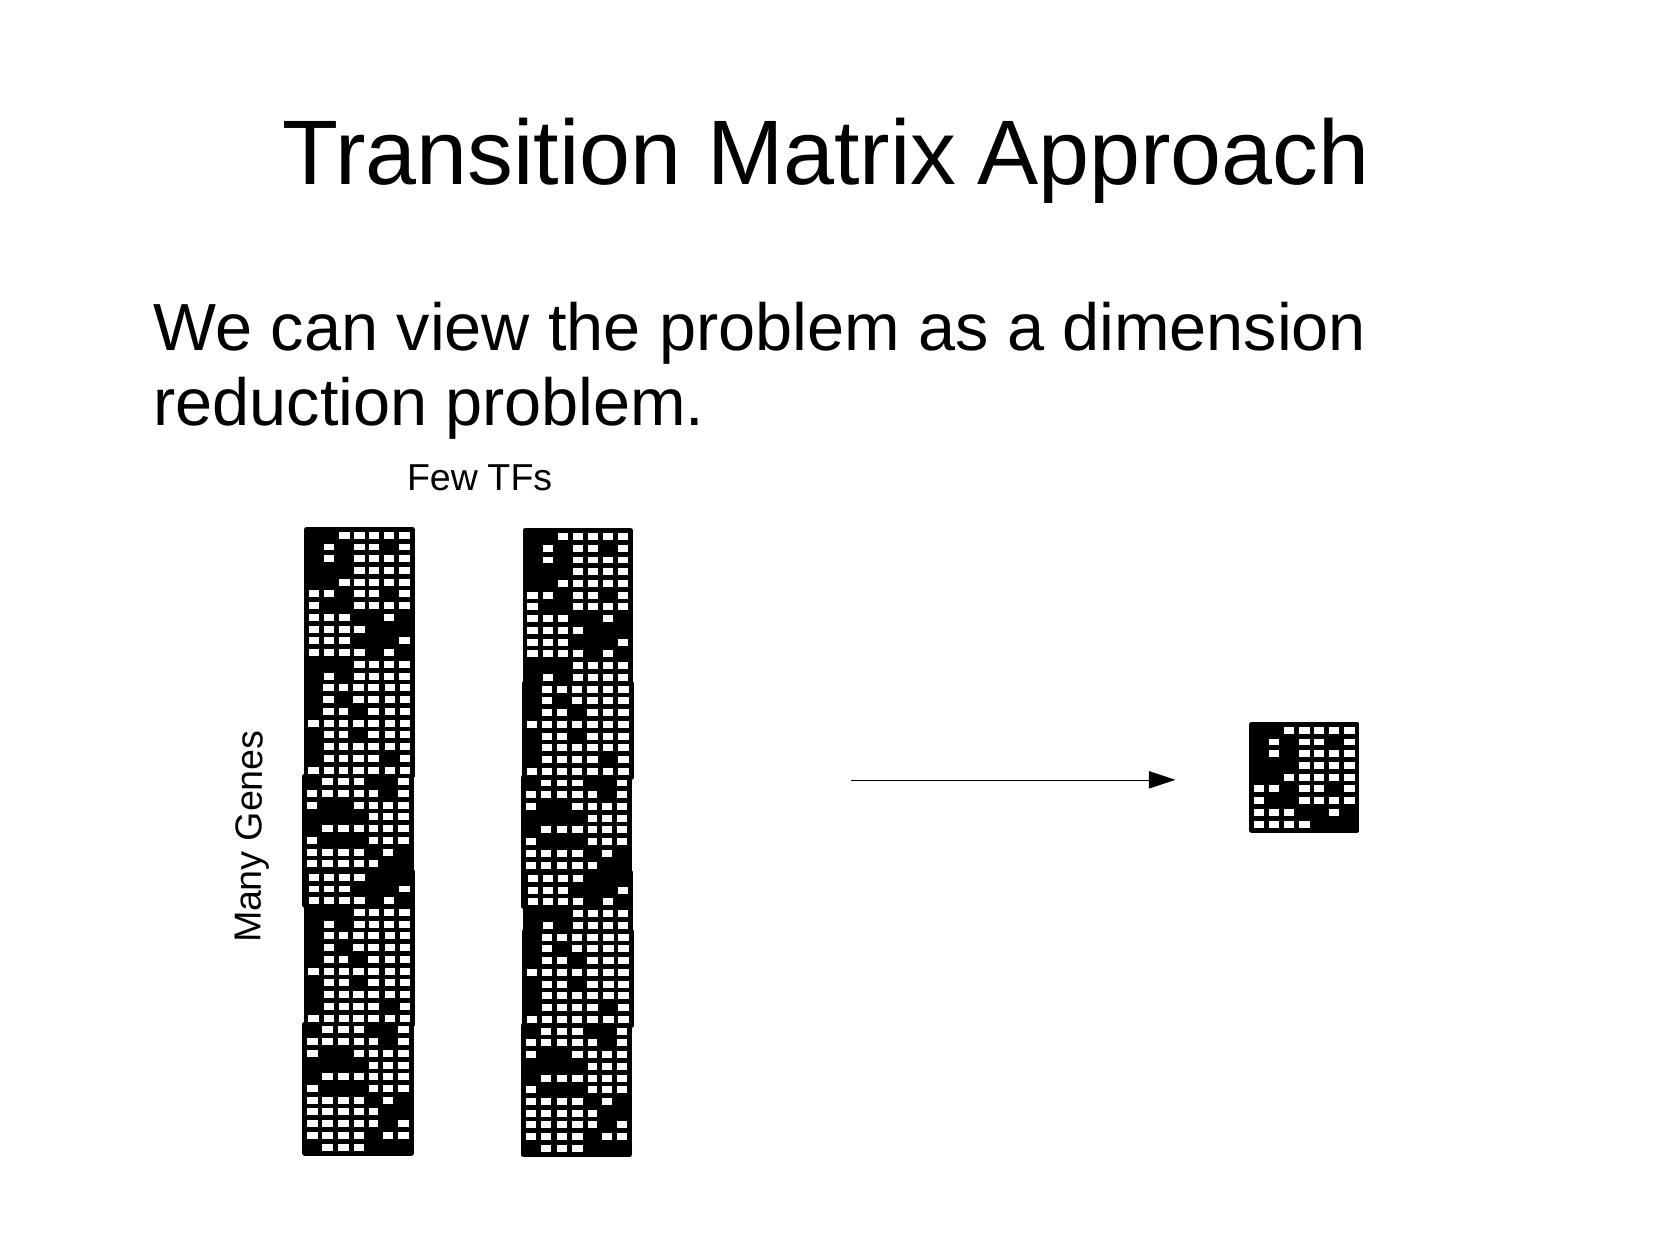

# Transition Matrix Approach
We can view the problem as a dimension reduction problem.
Few TFs
Many Genes